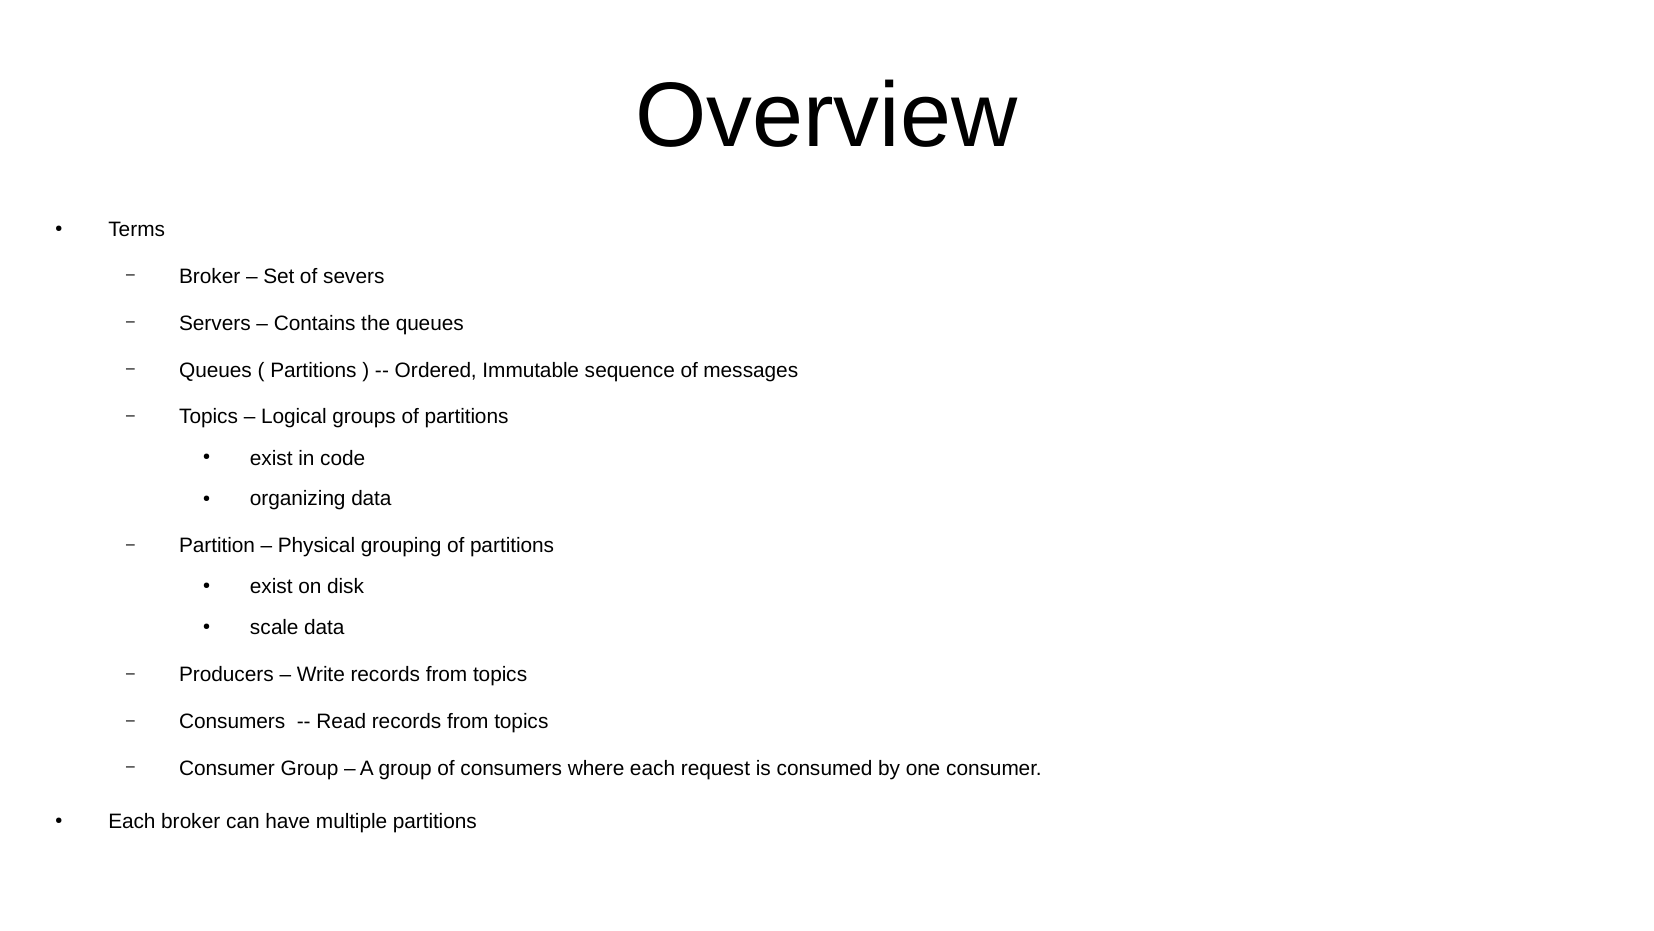

# Overview
Terms
Broker – Set of severs
Servers – Contains the queues
Queues ( Partitions ) -- Ordered, Immutable sequence of messages
Topics – Logical groups of partitions
exist in code
organizing data
Partition – Physical grouping of partitions
exist on disk
scale data
Producers – Write records from topics
Consumers -- Read records from topics
Consumer Group – A group of consumers where each request is consumed by one consumer.
Each broker can have multiple partitions